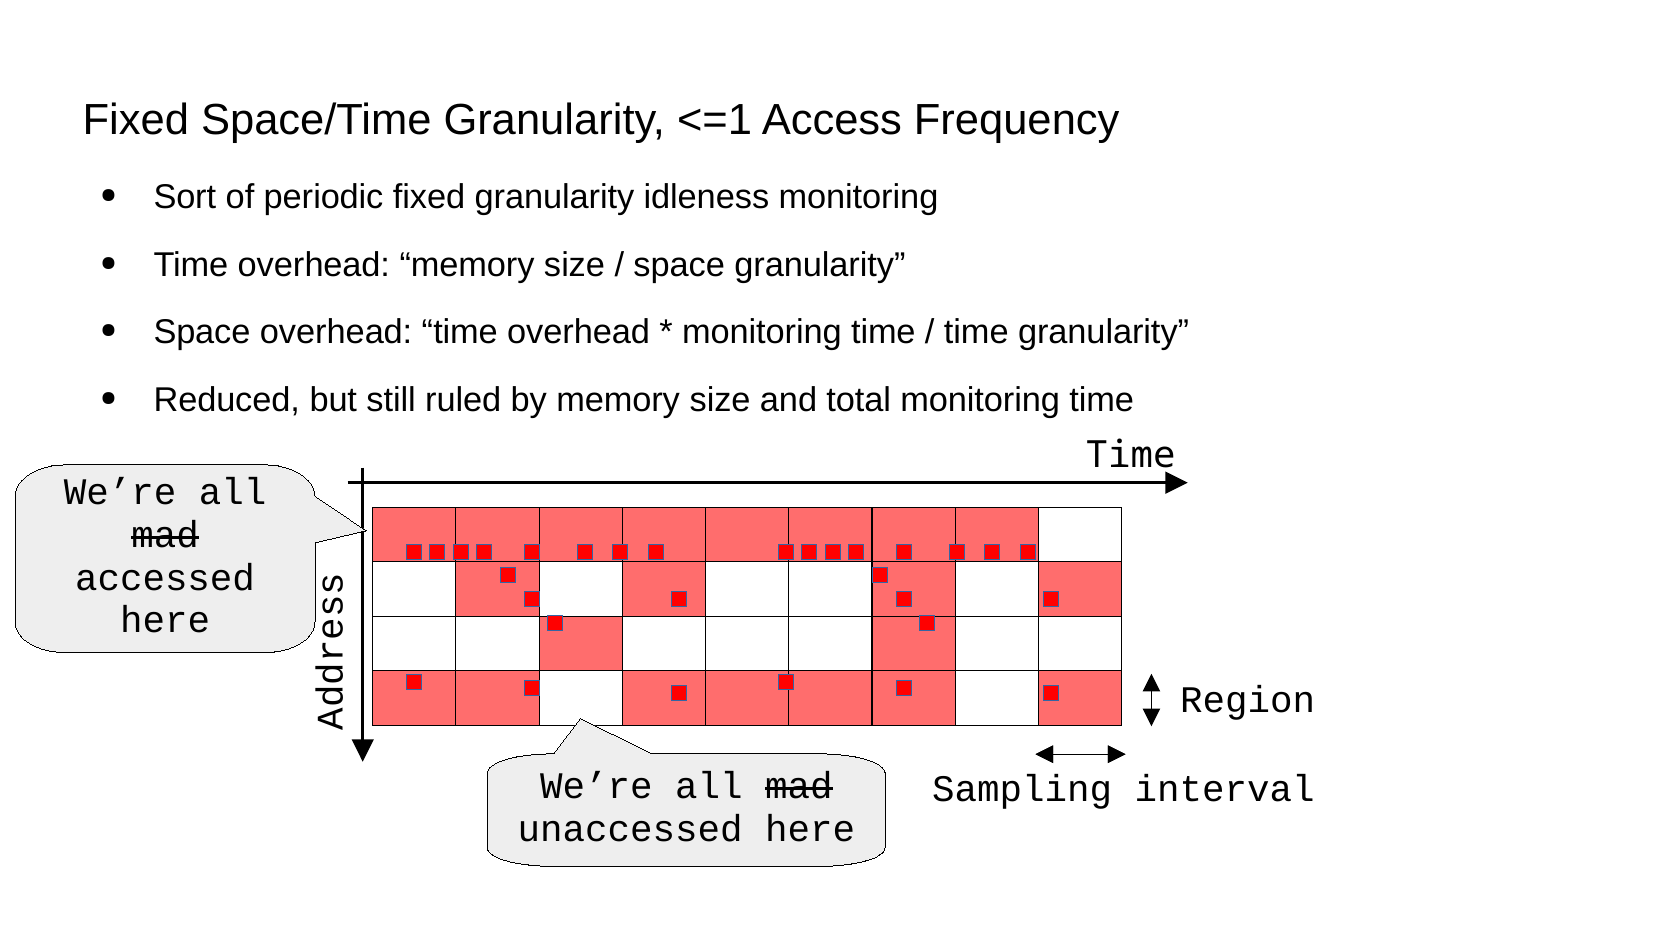

# Fixed Space/Time Granularity, <=1 Access Frequency
Sort of periodic fixed granularity idleness monitoring
Time overhead: “memory size / space granularity”
Space overhead: “time overhead * monitoring time / time granularity”
Reduced, but still ruled by memory size and total monitoring time
Time
We’re all mad accessed here
| | | | | | | | | |
| --- | --- | --- | --- | --- | --- | --- | --- | --- |
| | | | | | | | | |
| | | | | | | | | |
| | | | | | | | | |
Address
Region
We’re all mad unaccessed here
Sampling interval